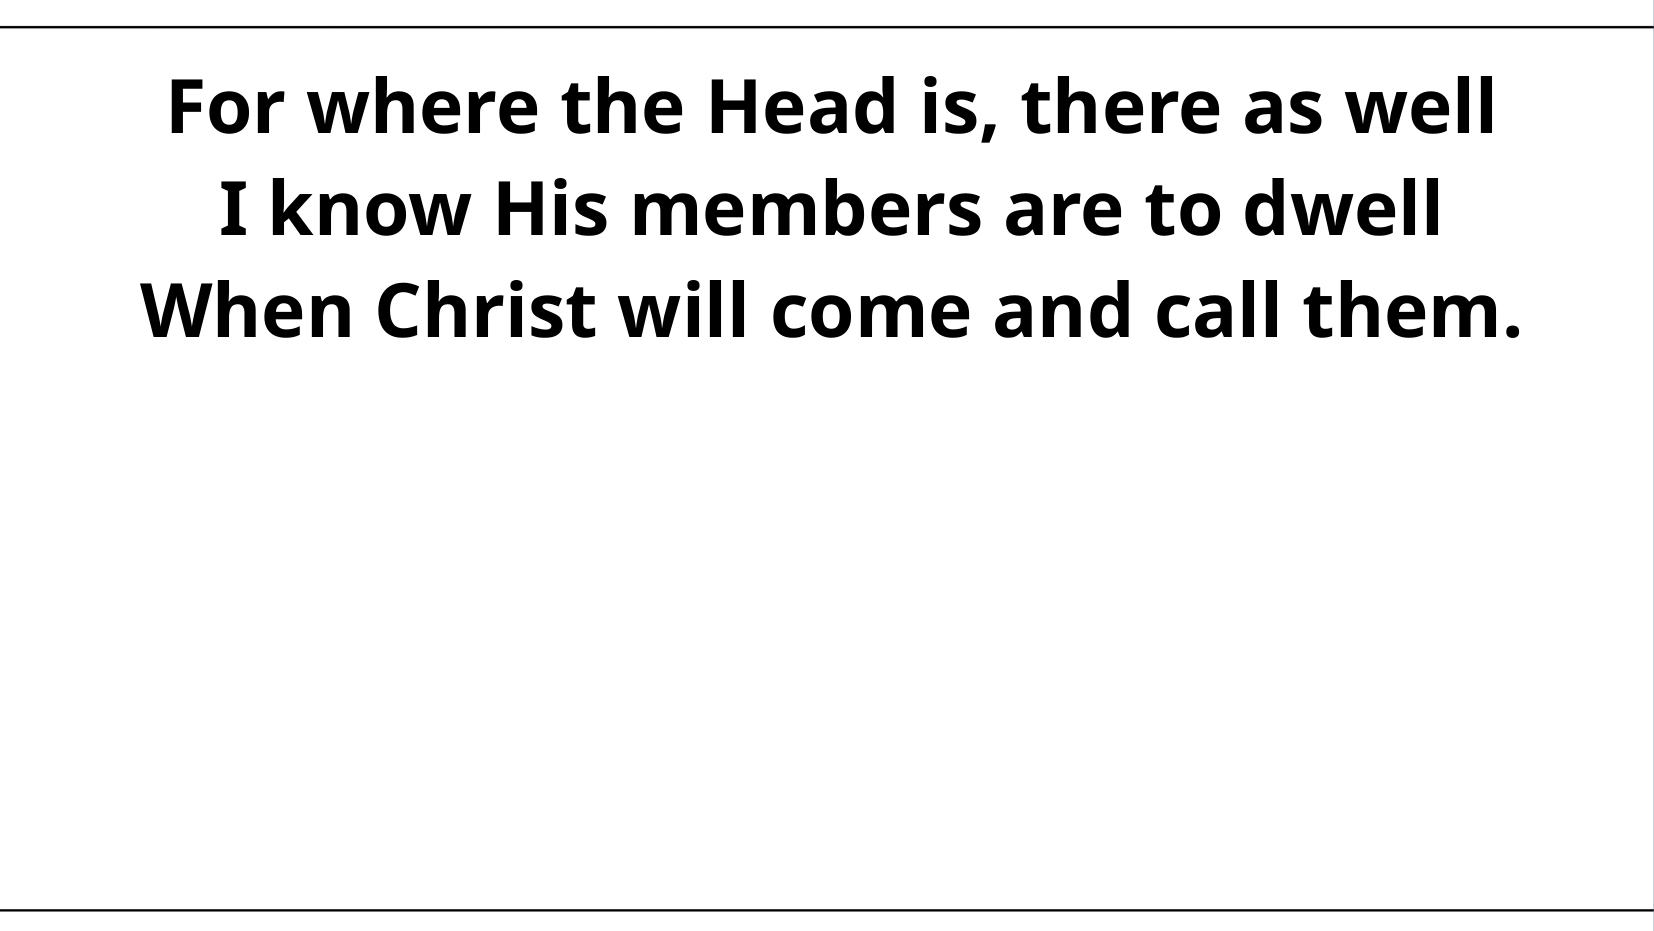

For where the Head is, there as well
I know His members are to dwell
When Christ will come and call them.